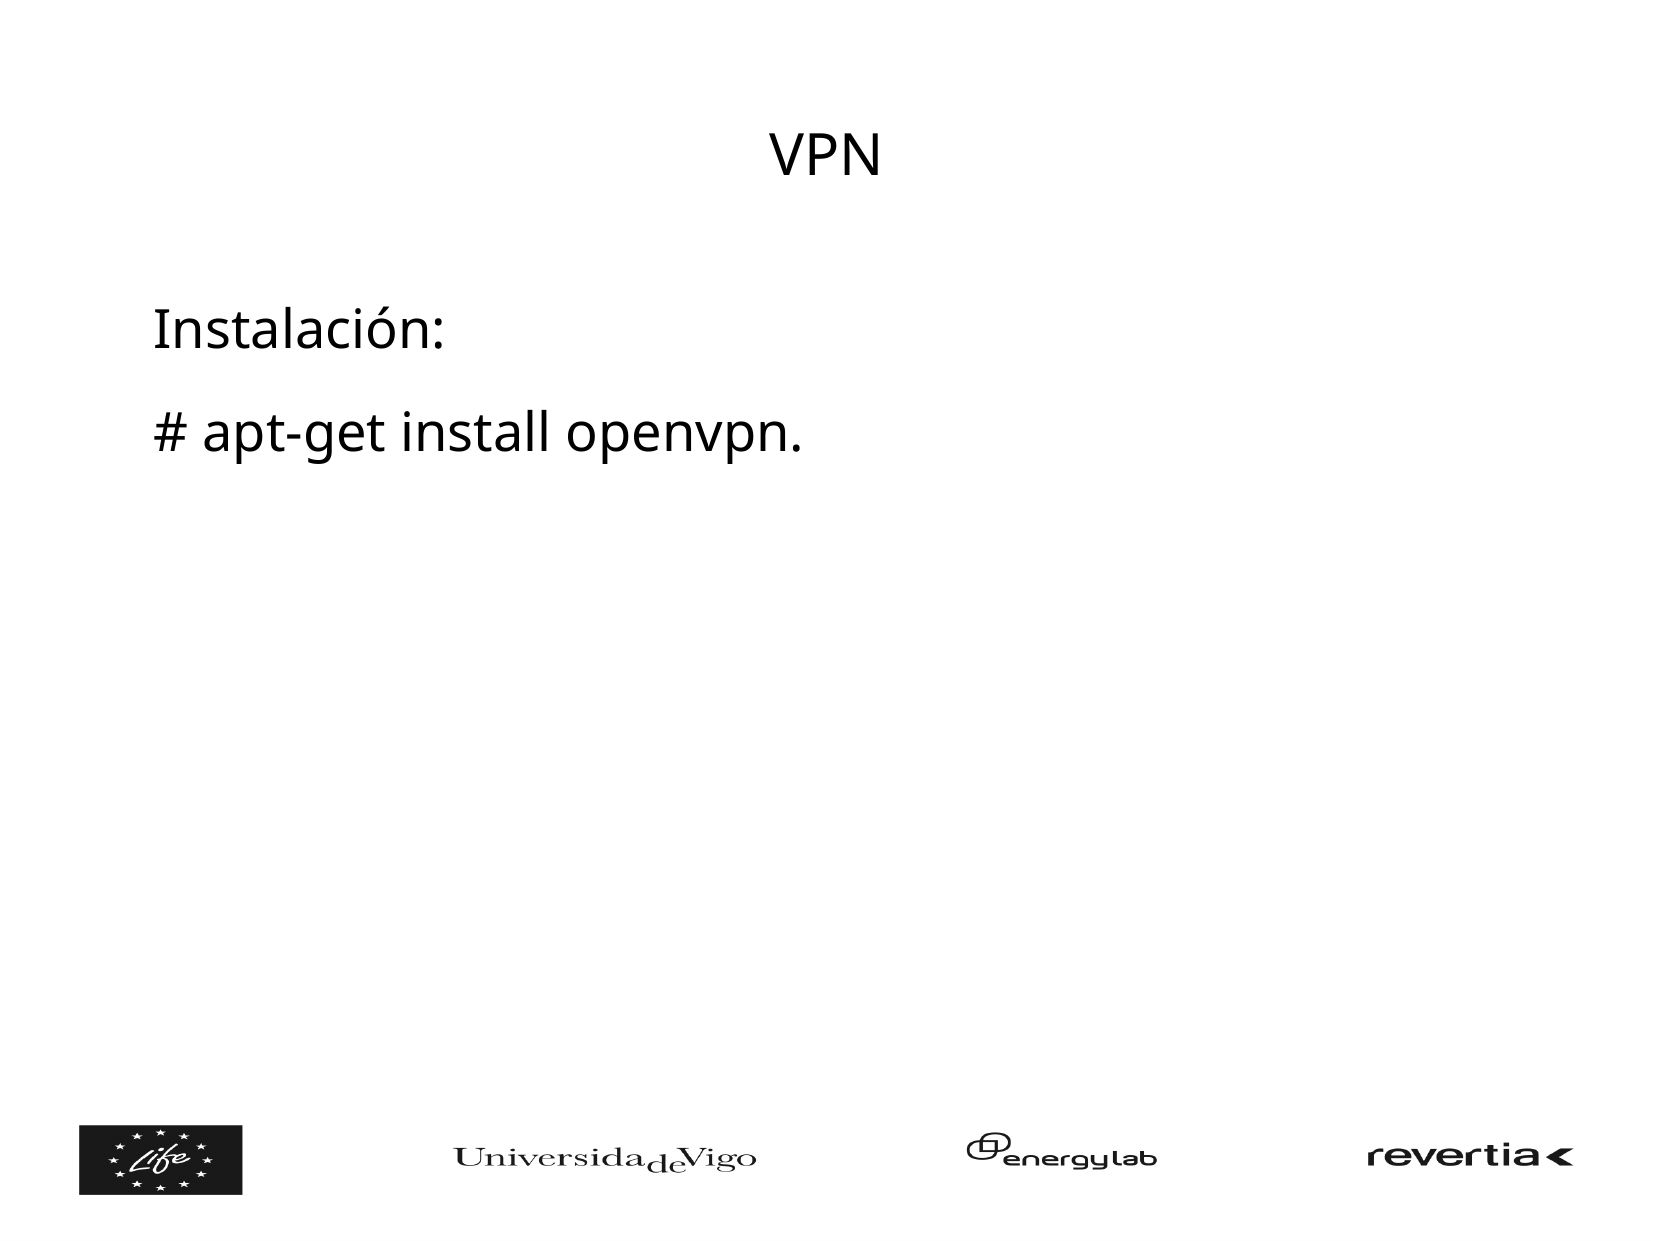

# VPN
Instalación:
# apt-get install openvpn.